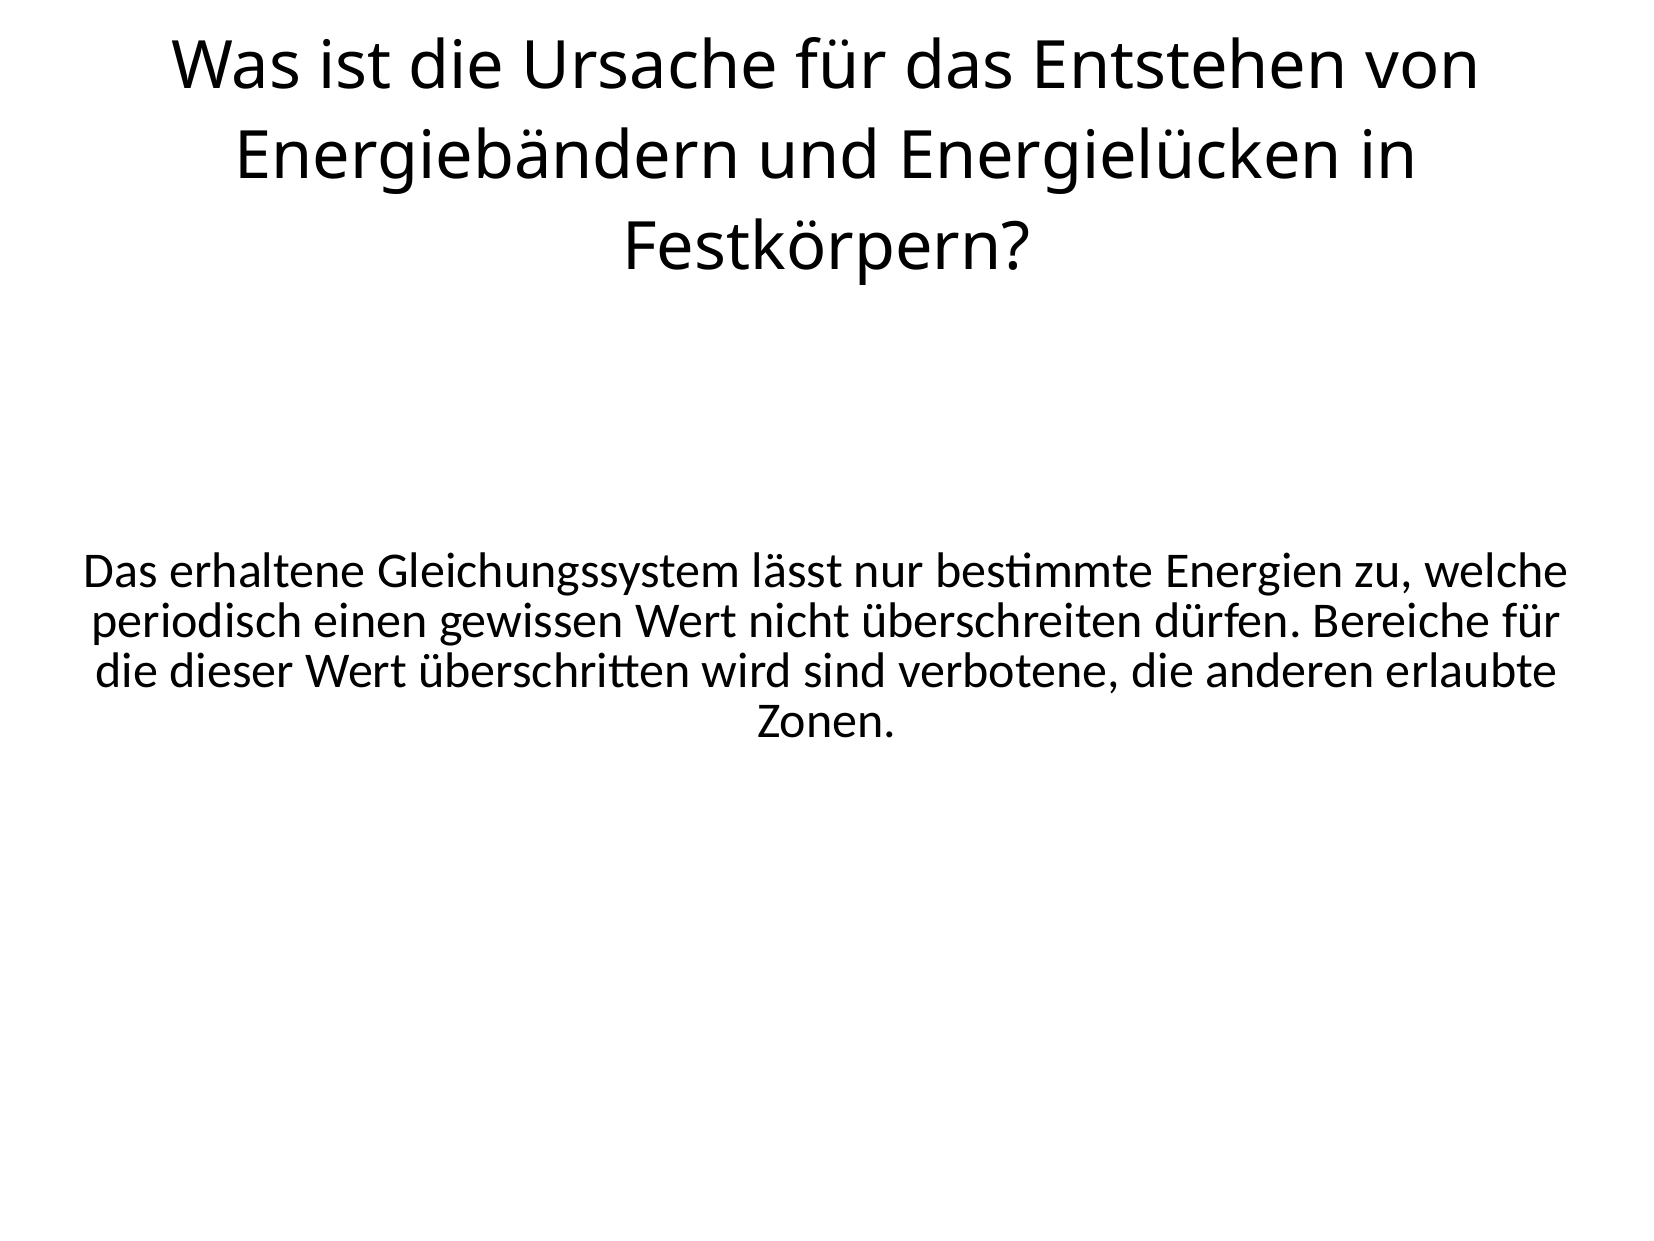

# Was ist die Ursache für das Entstehen von Energiebändern und Energielücken in Festkörpern?
Das erhaltene Gleichungssystem lässt nur bestimmte Energien zu, welche periodisch einen gewissen Wert nicht überschreiten dürfen. Bereiche für die dieser Wert überschritten wird sind verbotene, die anderen erlaubte Zonen.